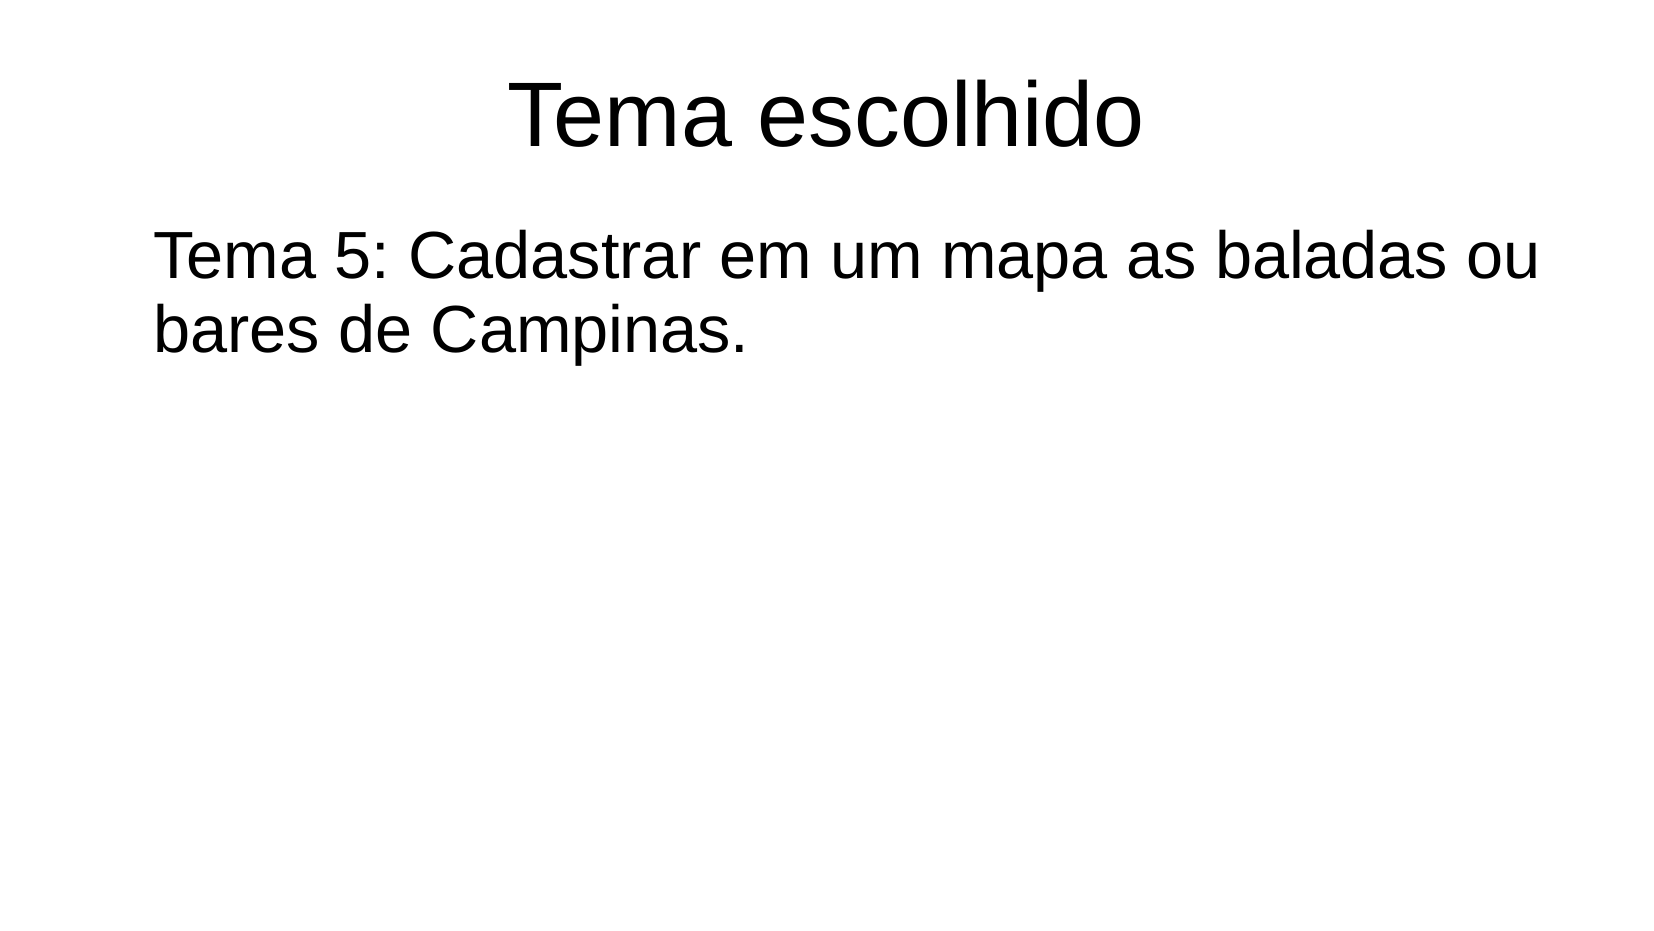

# Tema escolhido
Tema 5: Cadastrar em um mapa as baladas ou bares de Campinas.